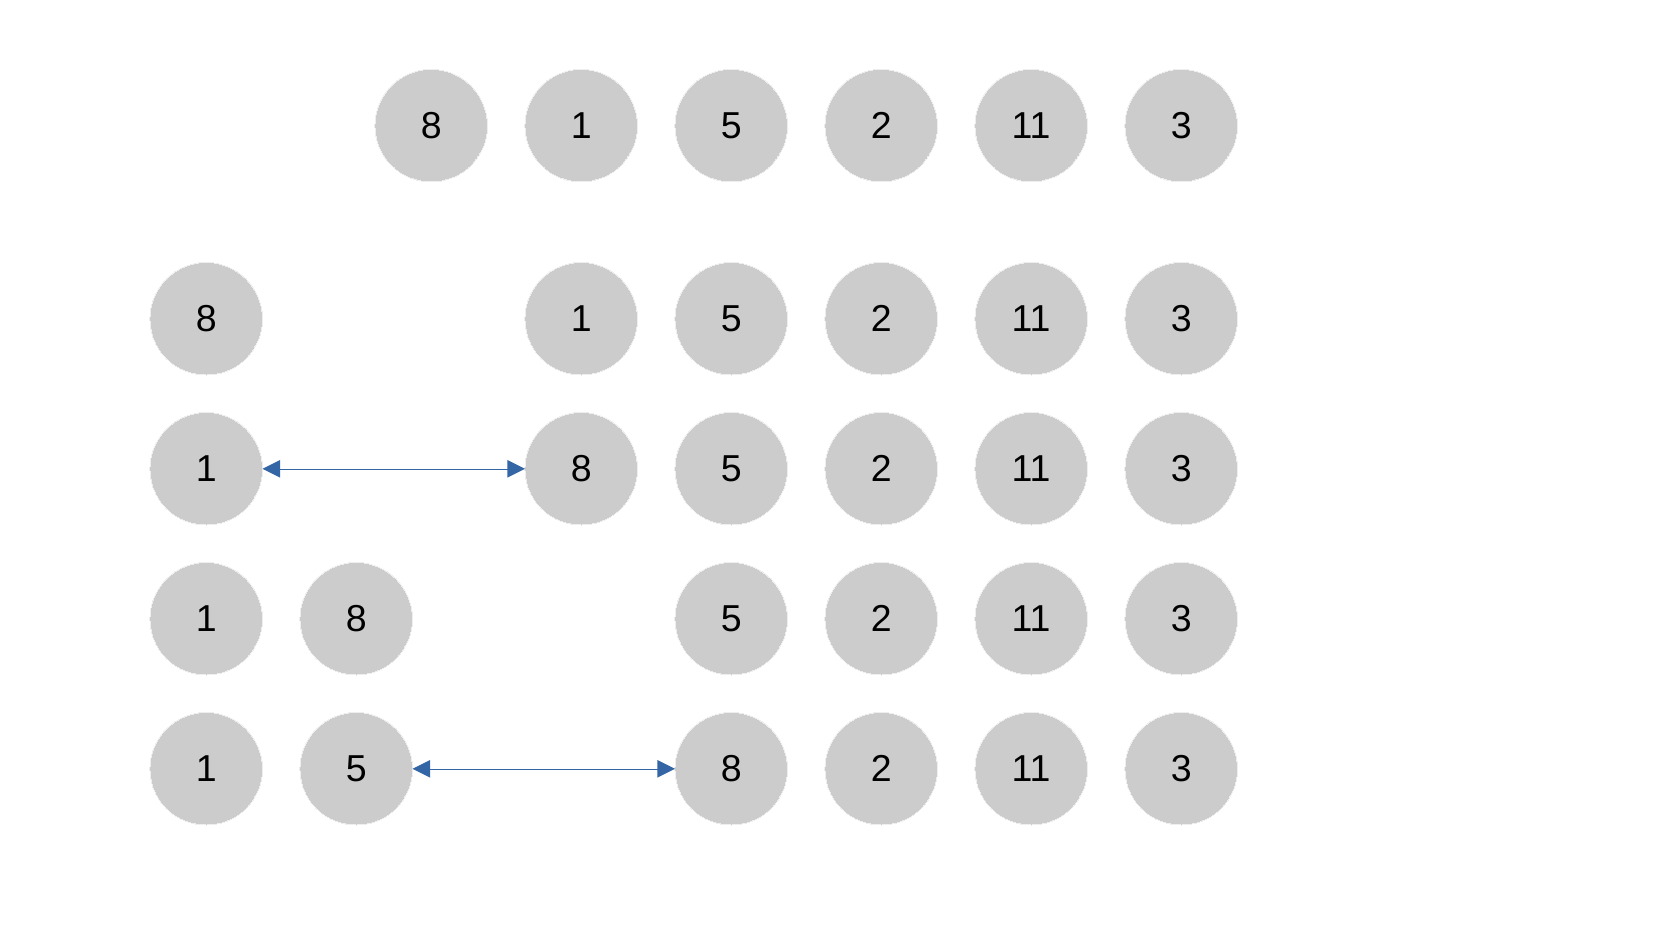

8
1
5
2
11
3
8
1
5
2
11
3
1
8
5
2
11
3
1
8
5
2
11
3
1
5
8
2
11
3